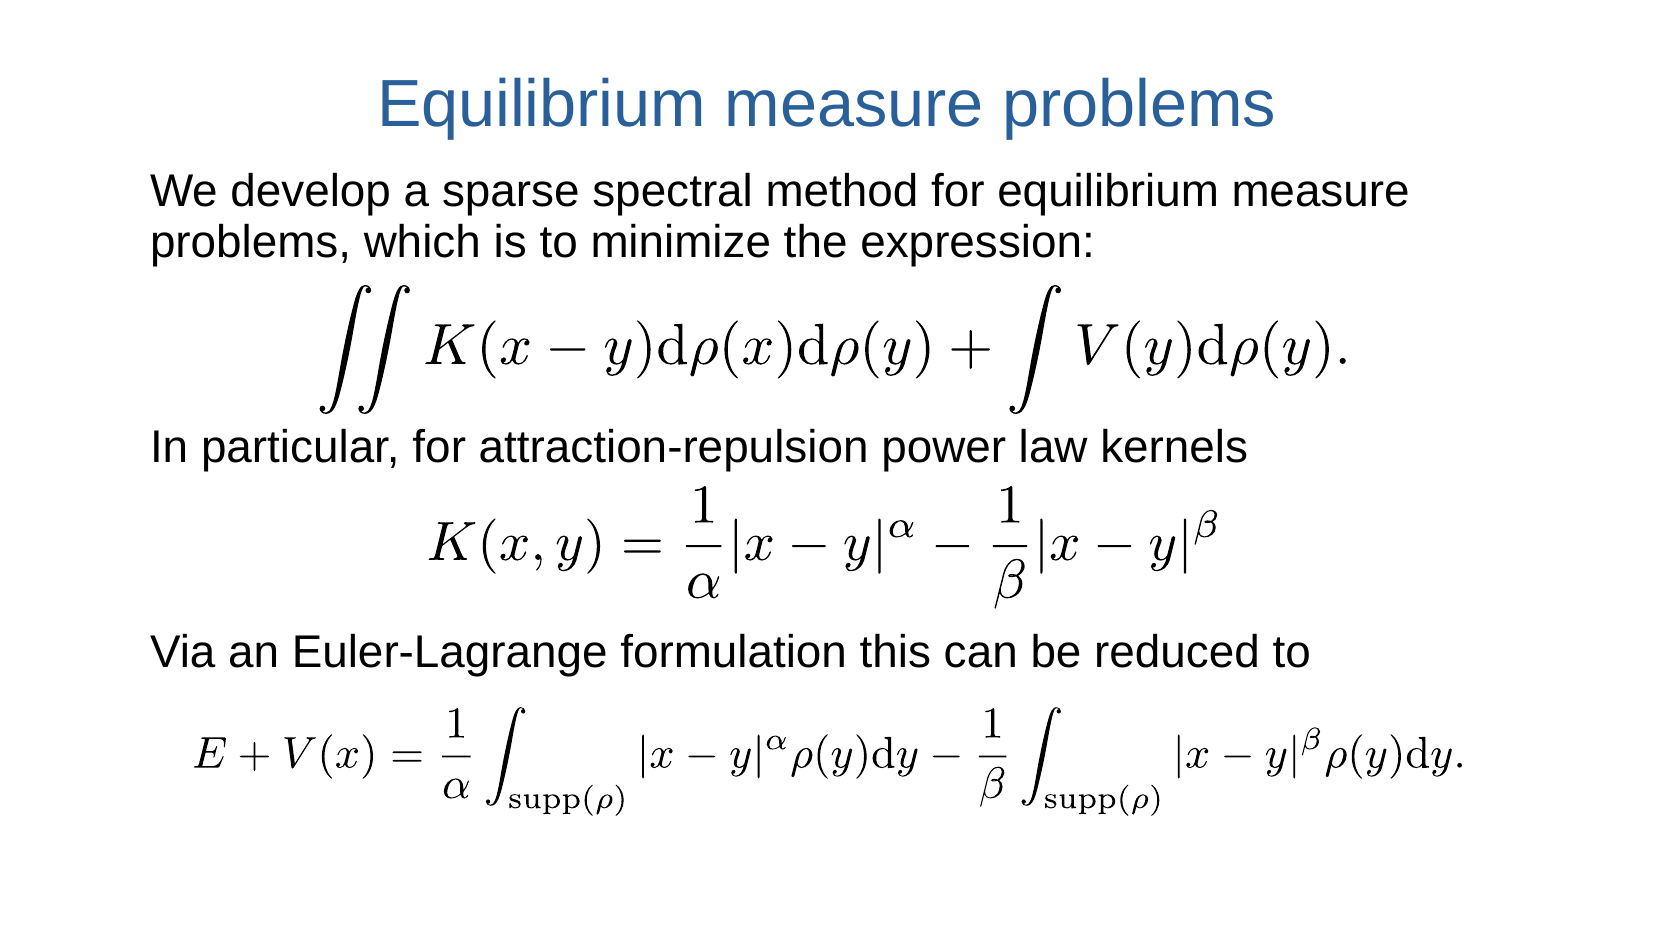

# Equilibrium measure problems
We develop a sparse spectral method for equilibrium measure problems, which is to minimize the expression:
In particular, for attraction-repulsion power law kernels
Via an Euler-Lagrange formulation this can be reduced to